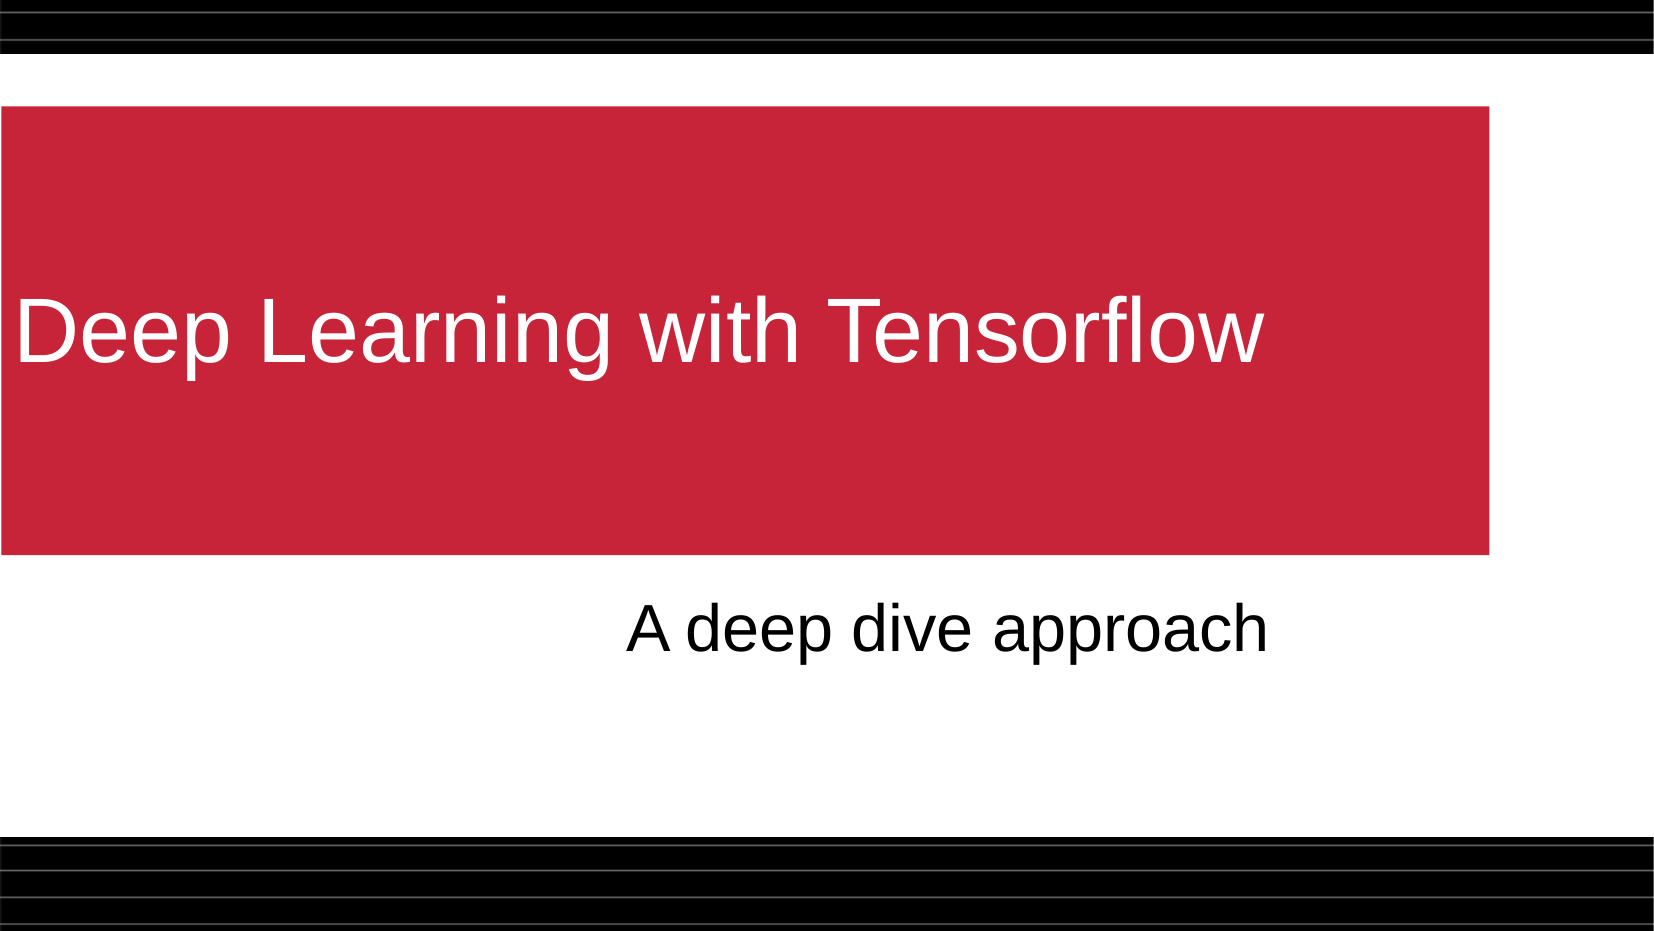

# Deep Learning with Tensorflow
A deep dive approach